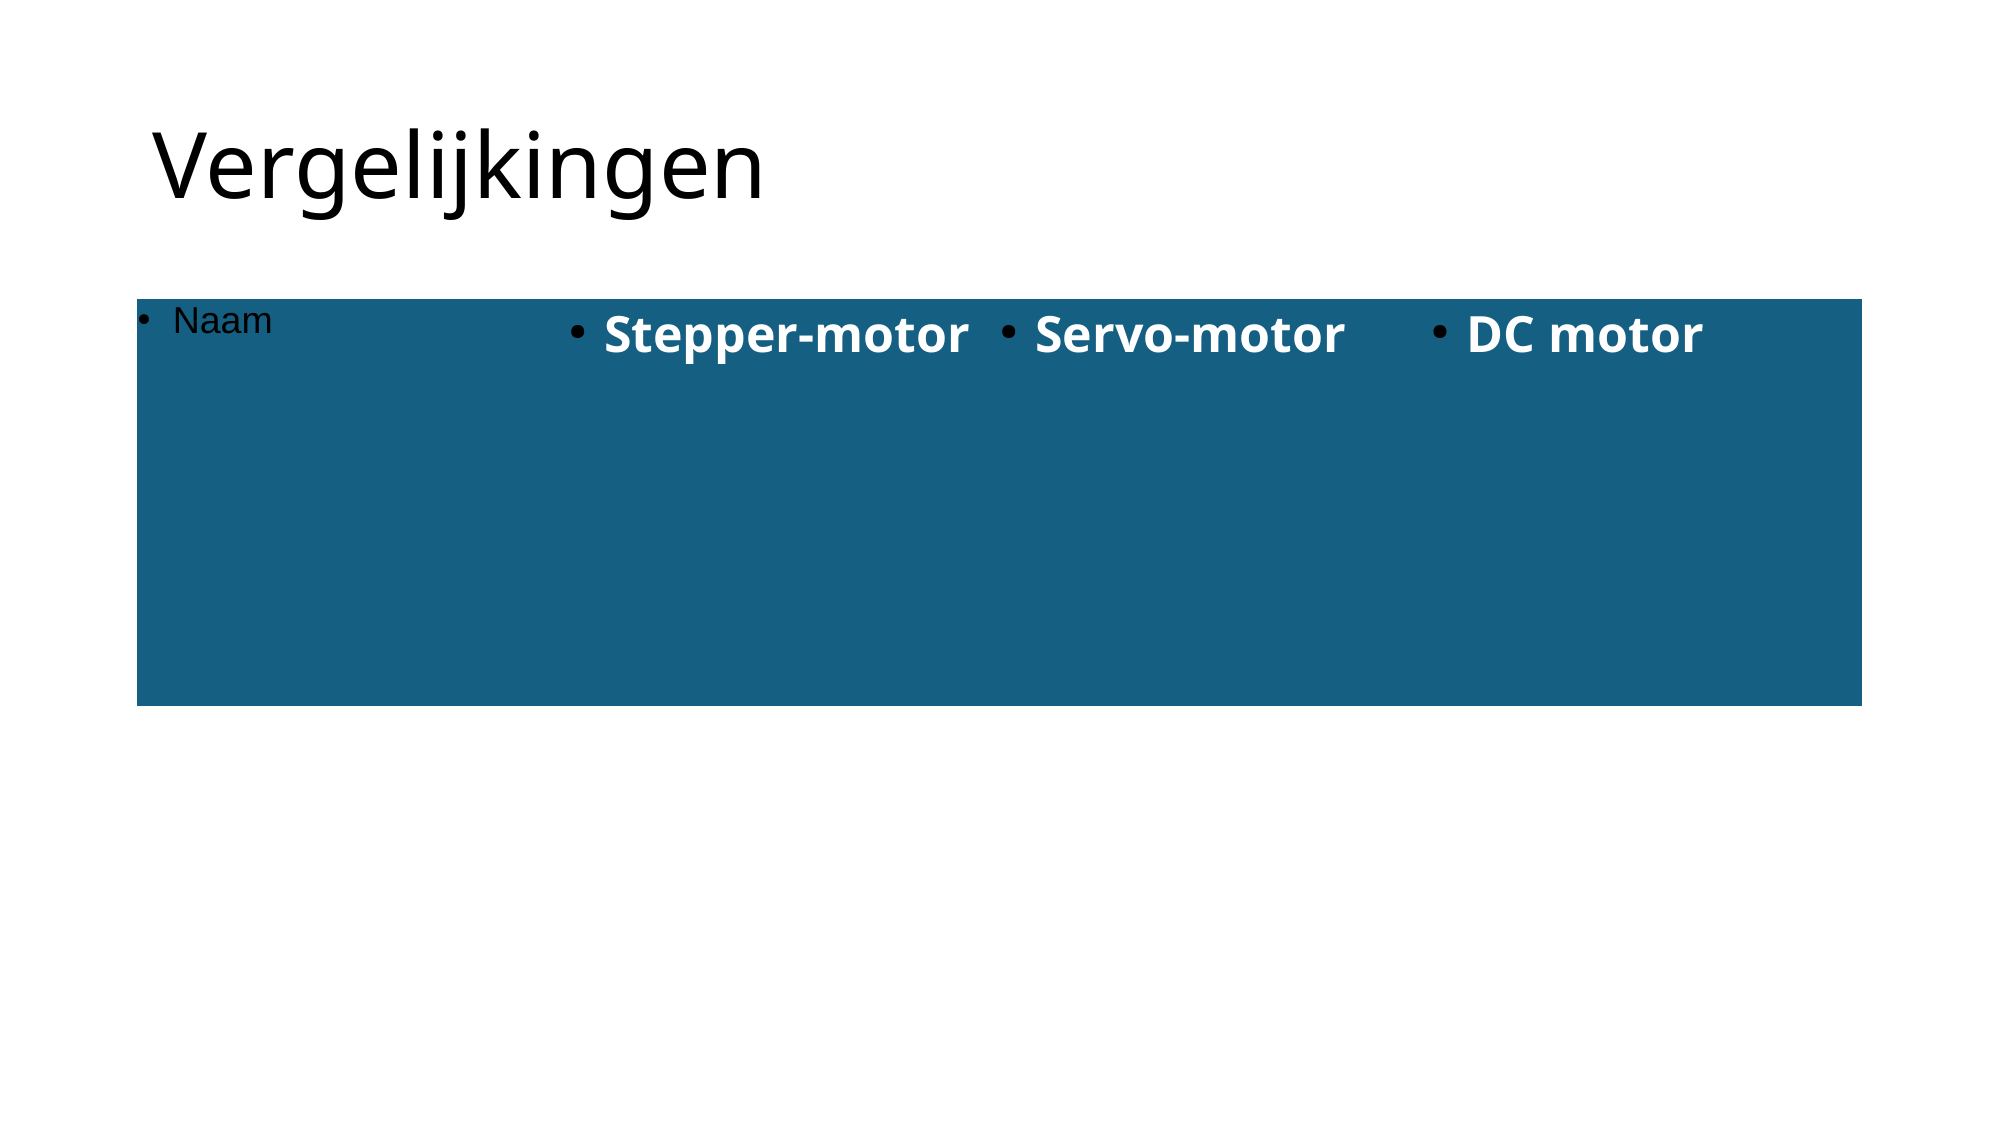

# Vergelijkingen
| Naam | Stepper-motor | Servo-motor | DC motor |
| --- | --- | --- | --- |
| | | | |
| | | | |
| | | | |
| | | | |